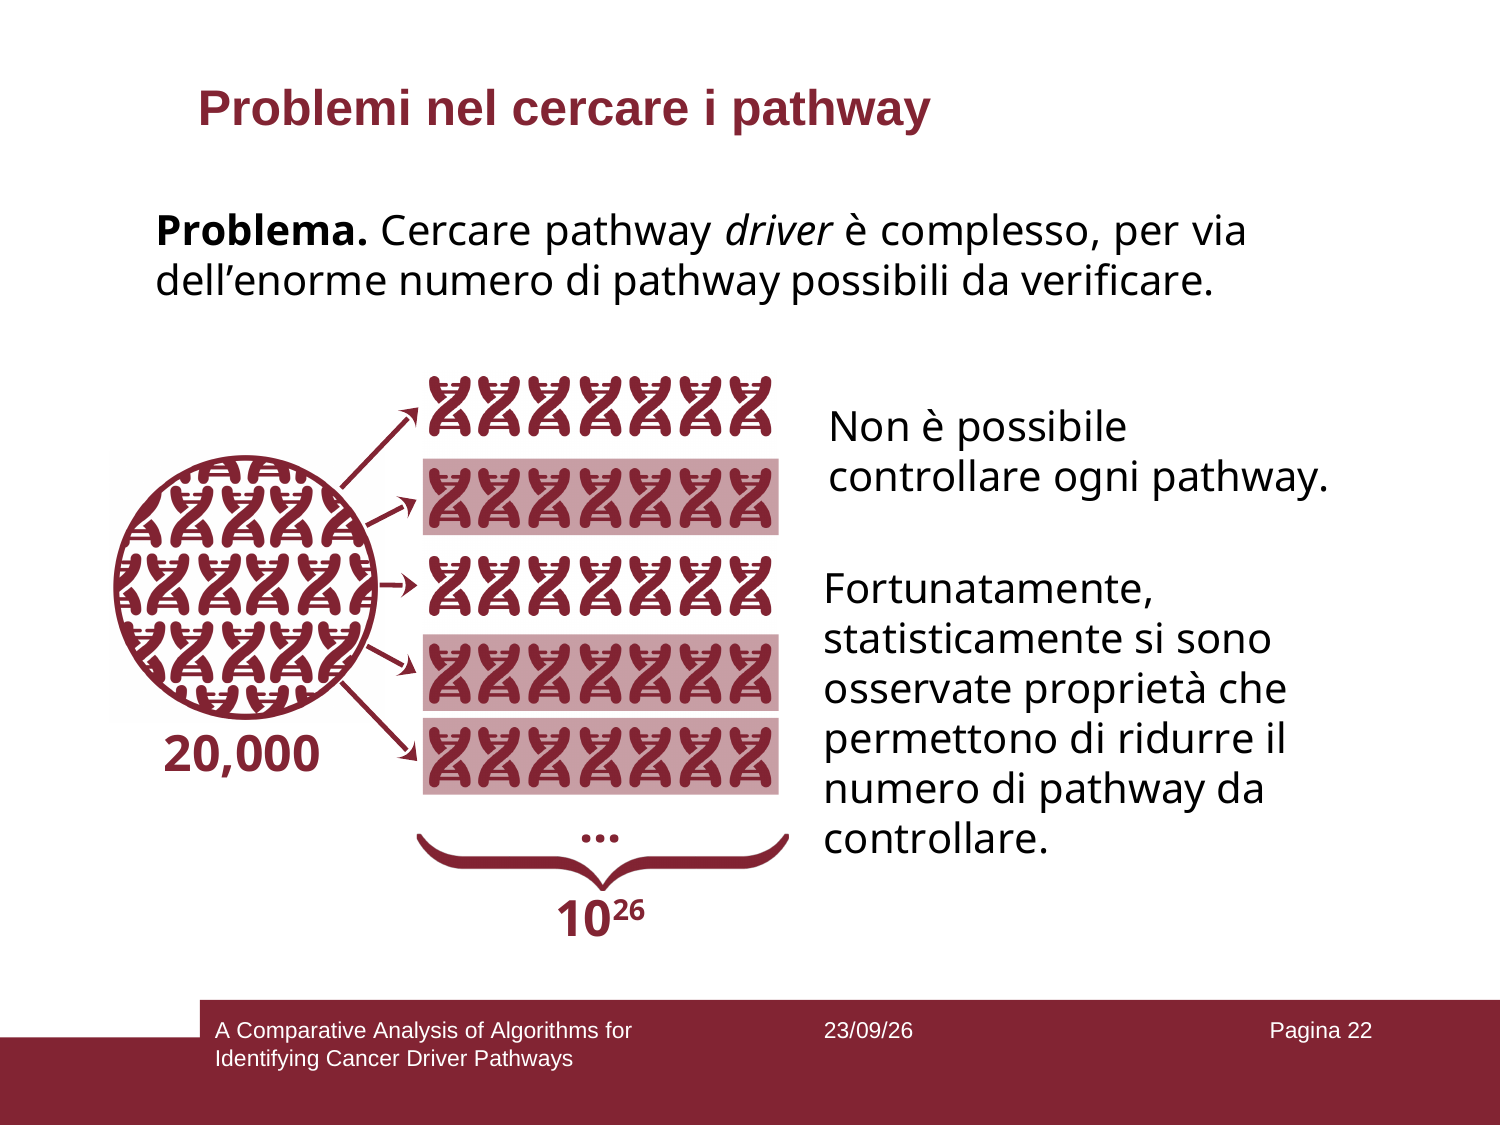

# Problemi nel cercare i pathway
Problema. Cercare pathway driver è complesso, per via dell’enorme numero di pathway possibili da verificare.
Non è possibile controllare ogni pathway.
Fortunatamente, statisticamente si sono osservate proprietà che permettono di ridurre il numero di pathway da controllare.
20,000
...
1026
A Comparative Analysis of Algorithms for Identifying Cancer Driver Pathways
Pagina